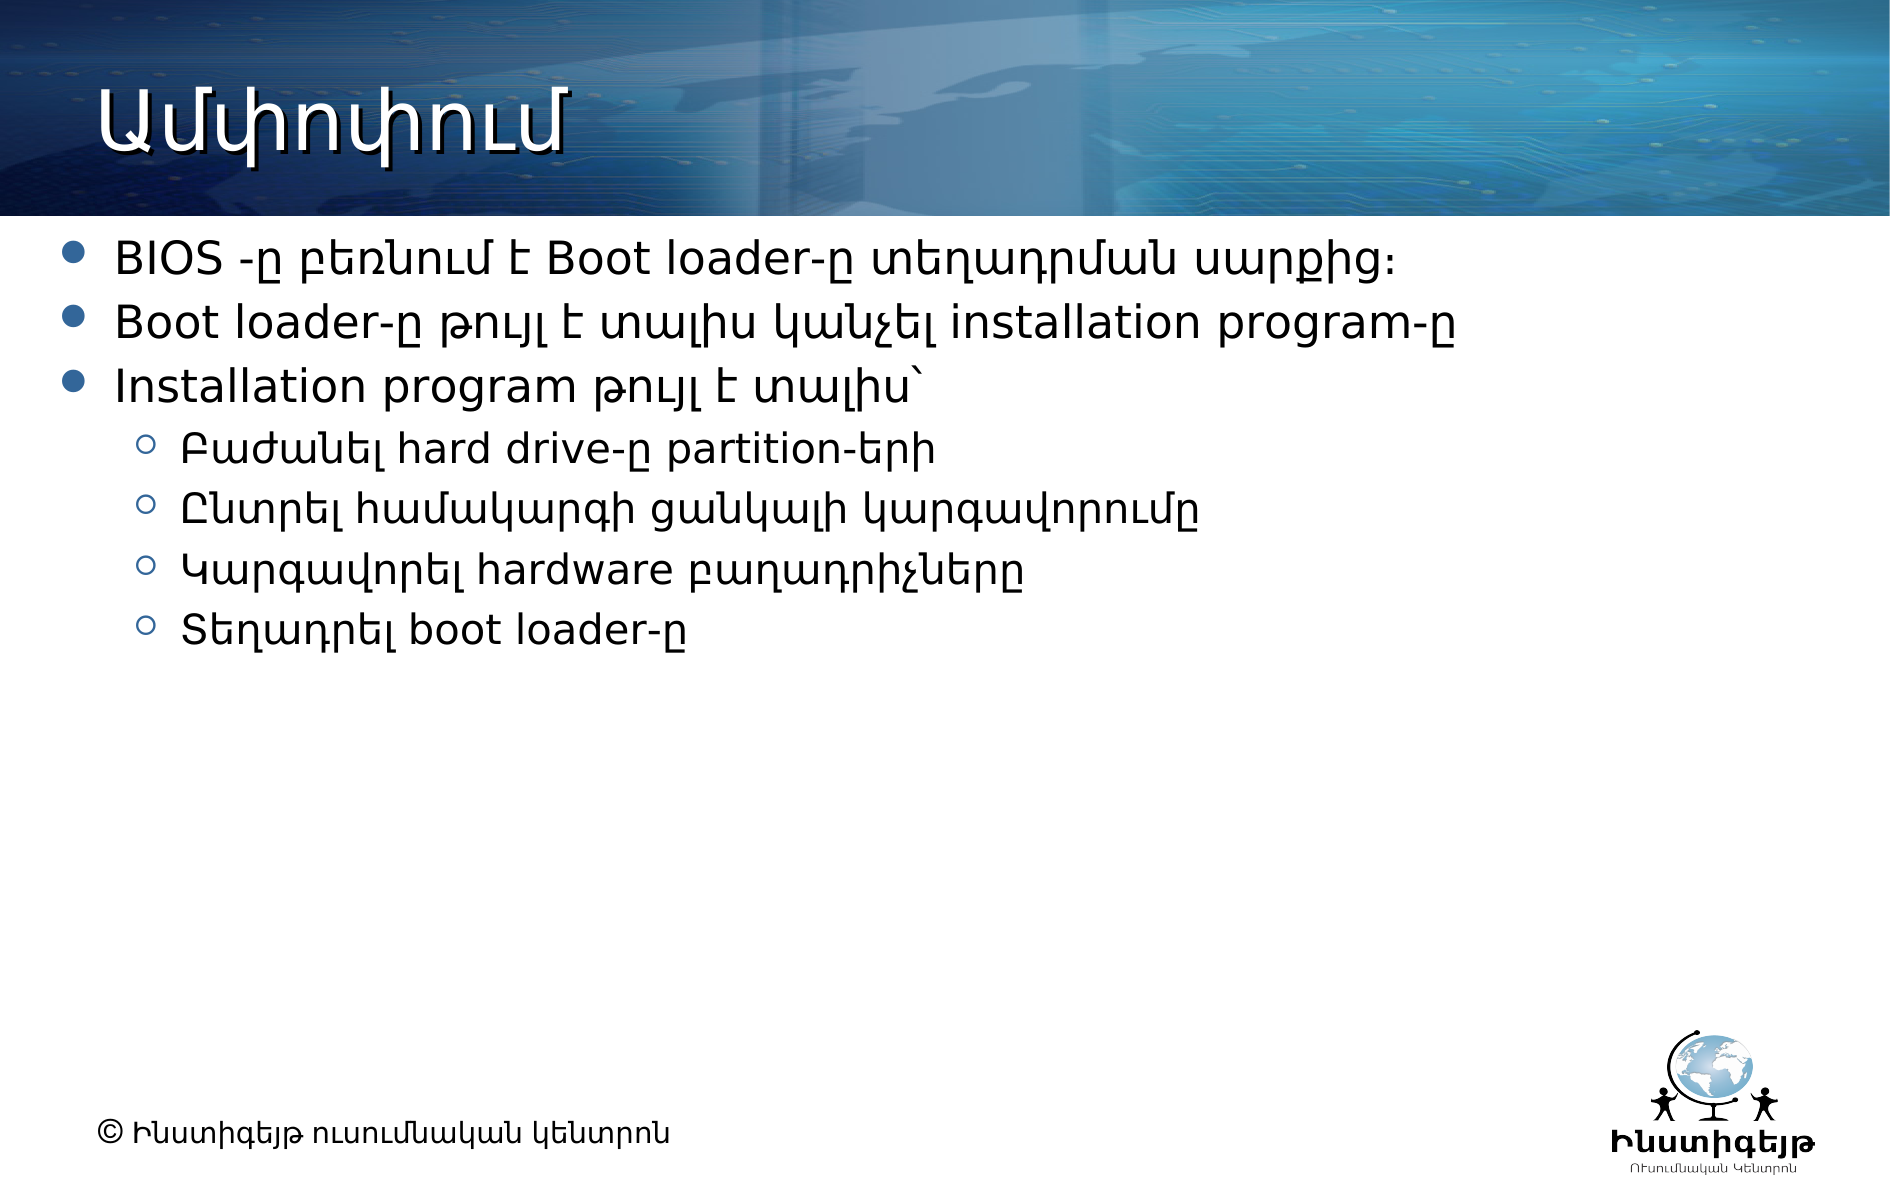

# Ամփոփում
BIOS -ը բեռնում է Boot loader-ը տեղադրման սարքից։
Boot loader-ը թույլ է տալիս կանչել installation program-ը
Installation program թույլ է տալիս՝
Բաժանել hard drive-ը partition-երի
Ընտրել համակարգի ցանկալի կարգավորումը
Կարգավորել hardware բաղադրիչները
Տեղադրել boot loader-ը